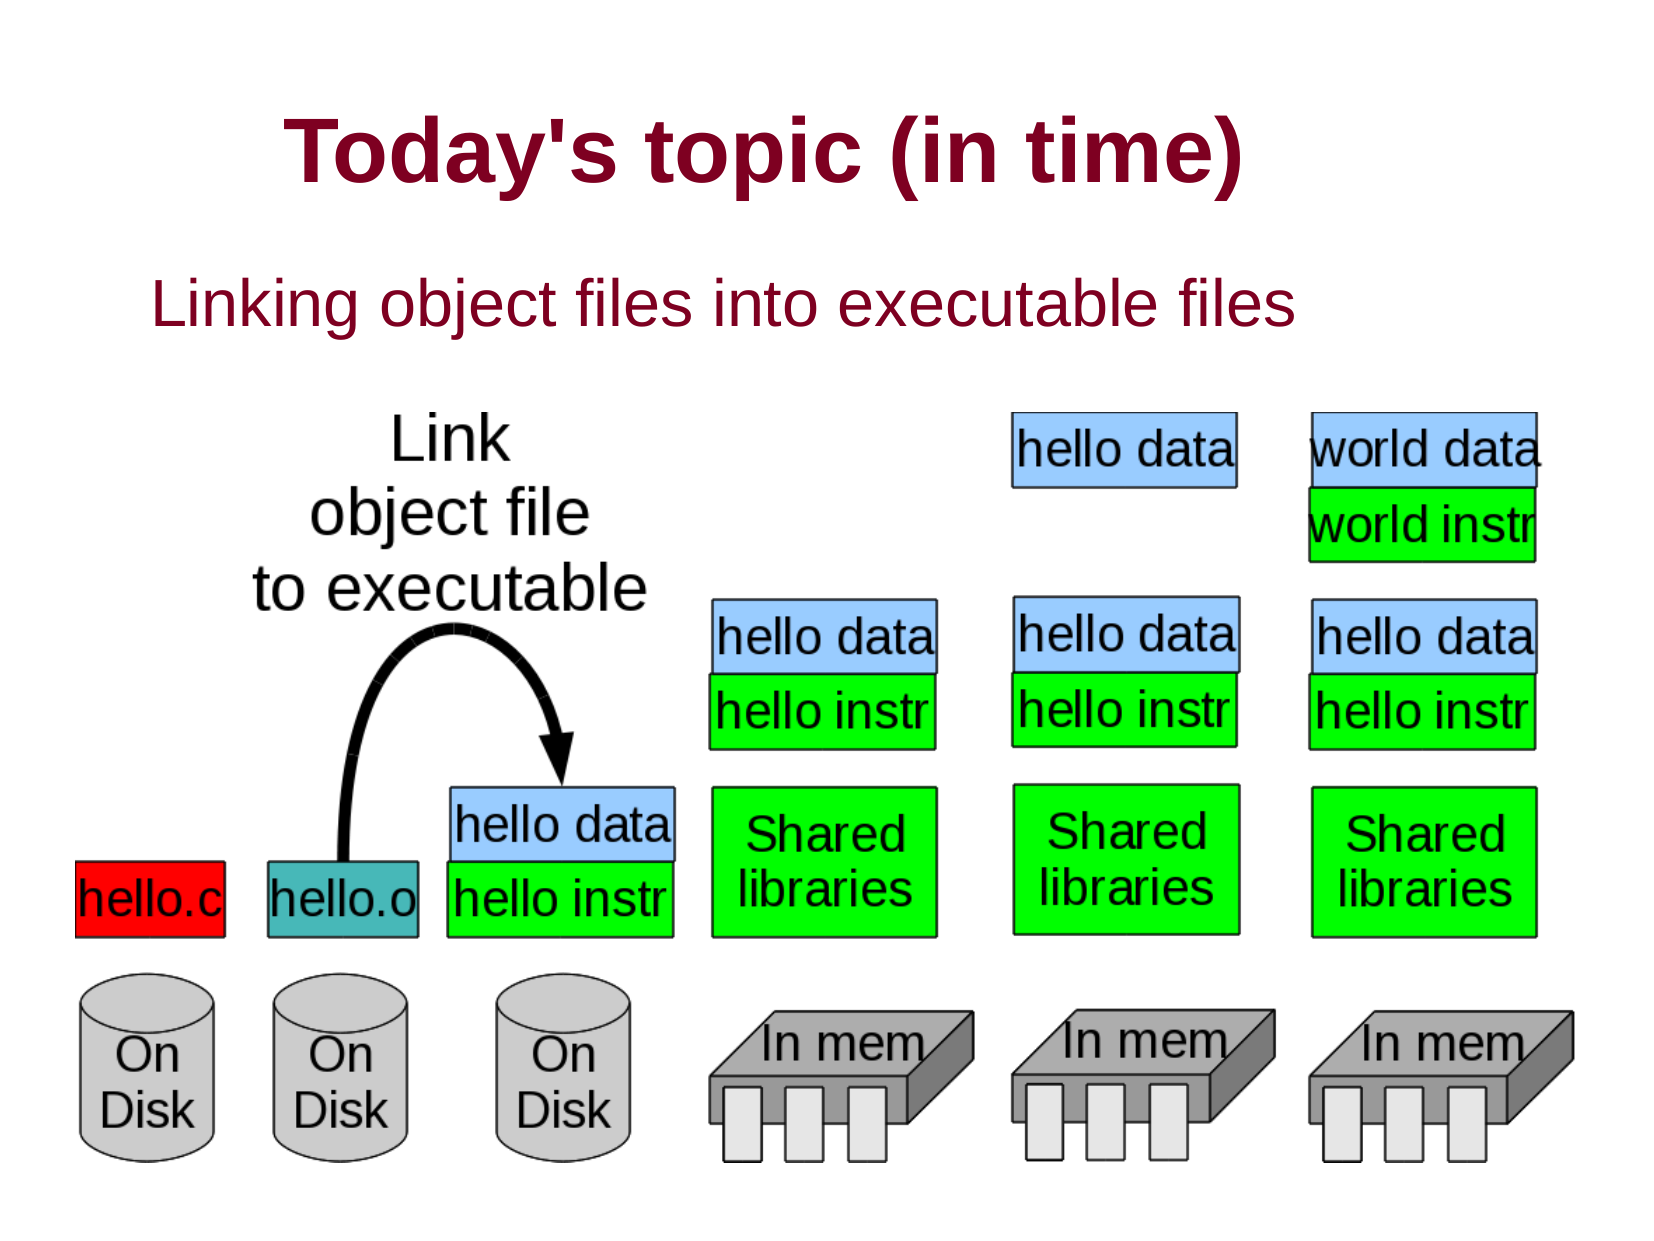

# Today's topic (in time)
Linking object files into executable files